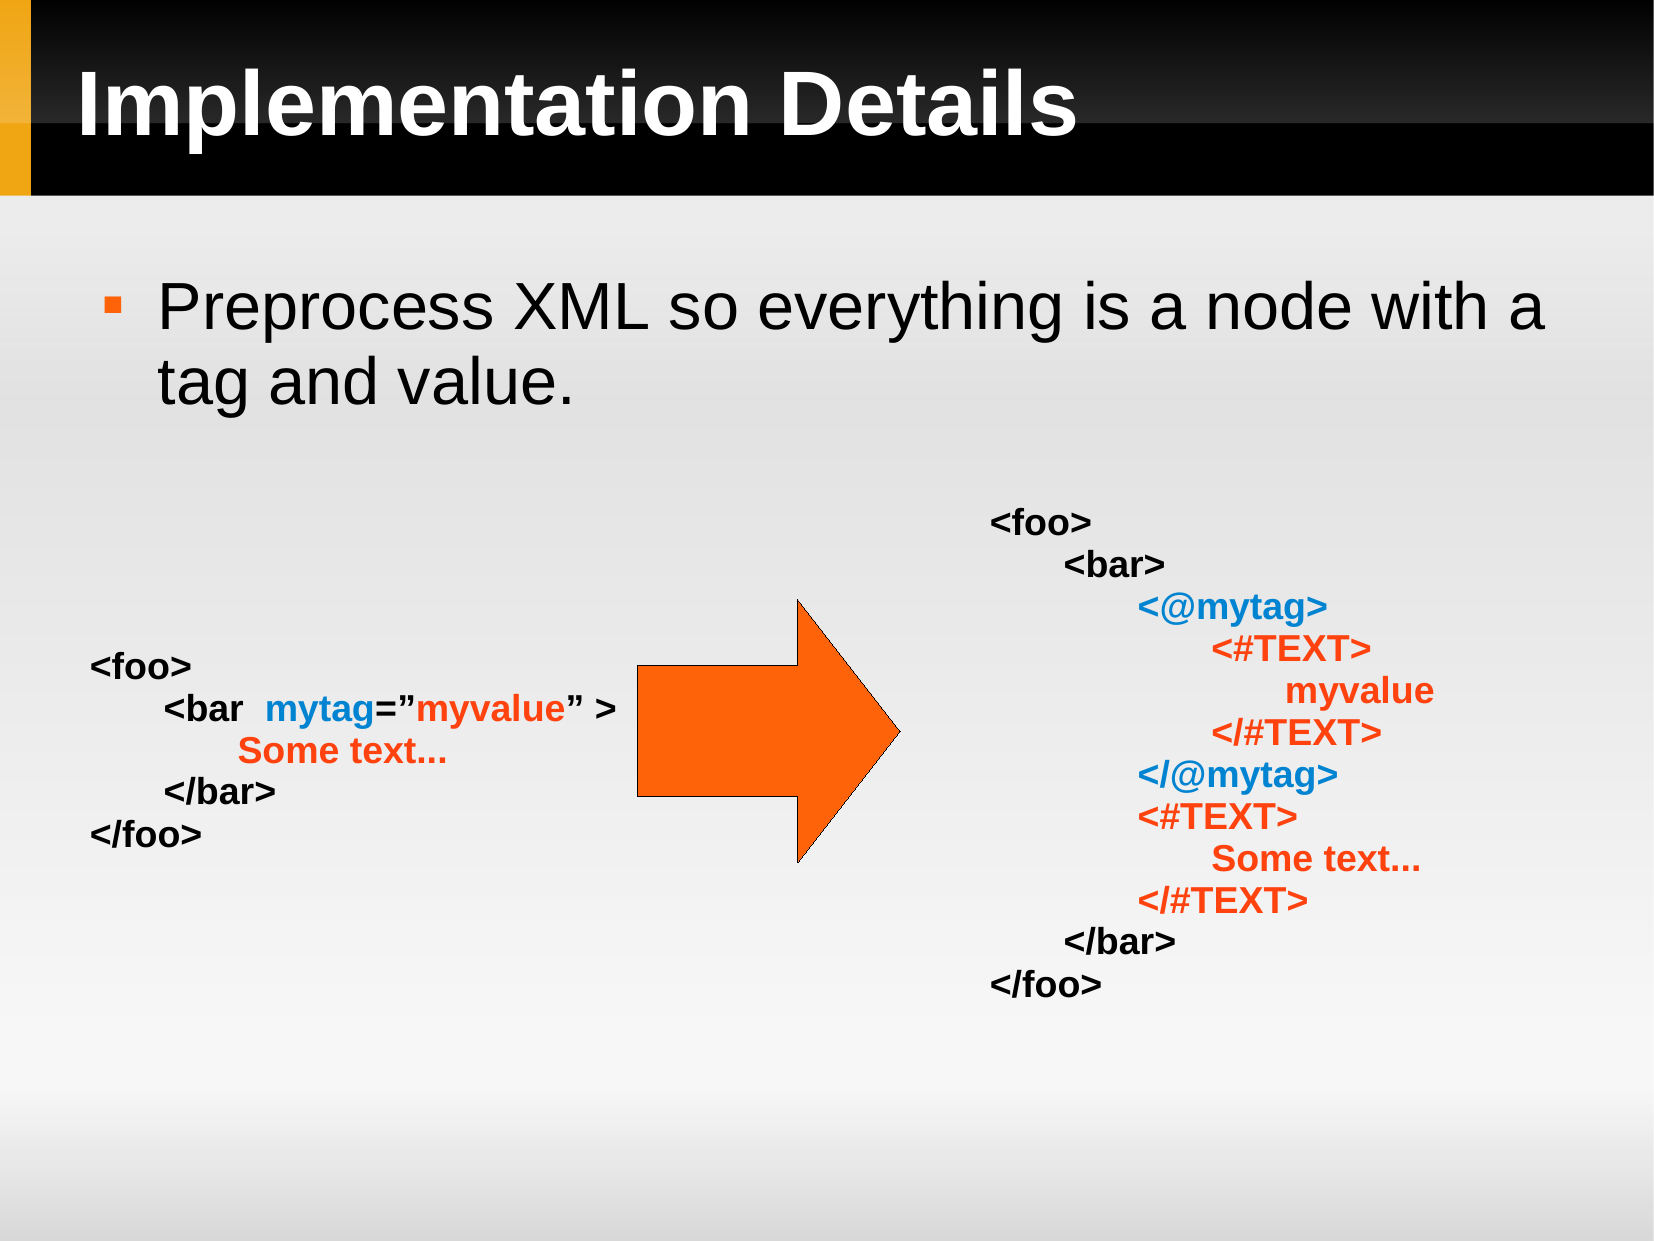

# Implementation Details
Preprocess XML so everything is a node with a tag and value.
<foo>
	<bar>
		<@mytag>
			<#TEXT>
				myvalue
			</#TEXT>
		</@mytag>
		<#TEXT>
			Some text...
		</#TEXT>
	</bar>
</foo>
<foo>
	<bar mytag=”myvalue” >
		Some text...
	</bar>
</foo>